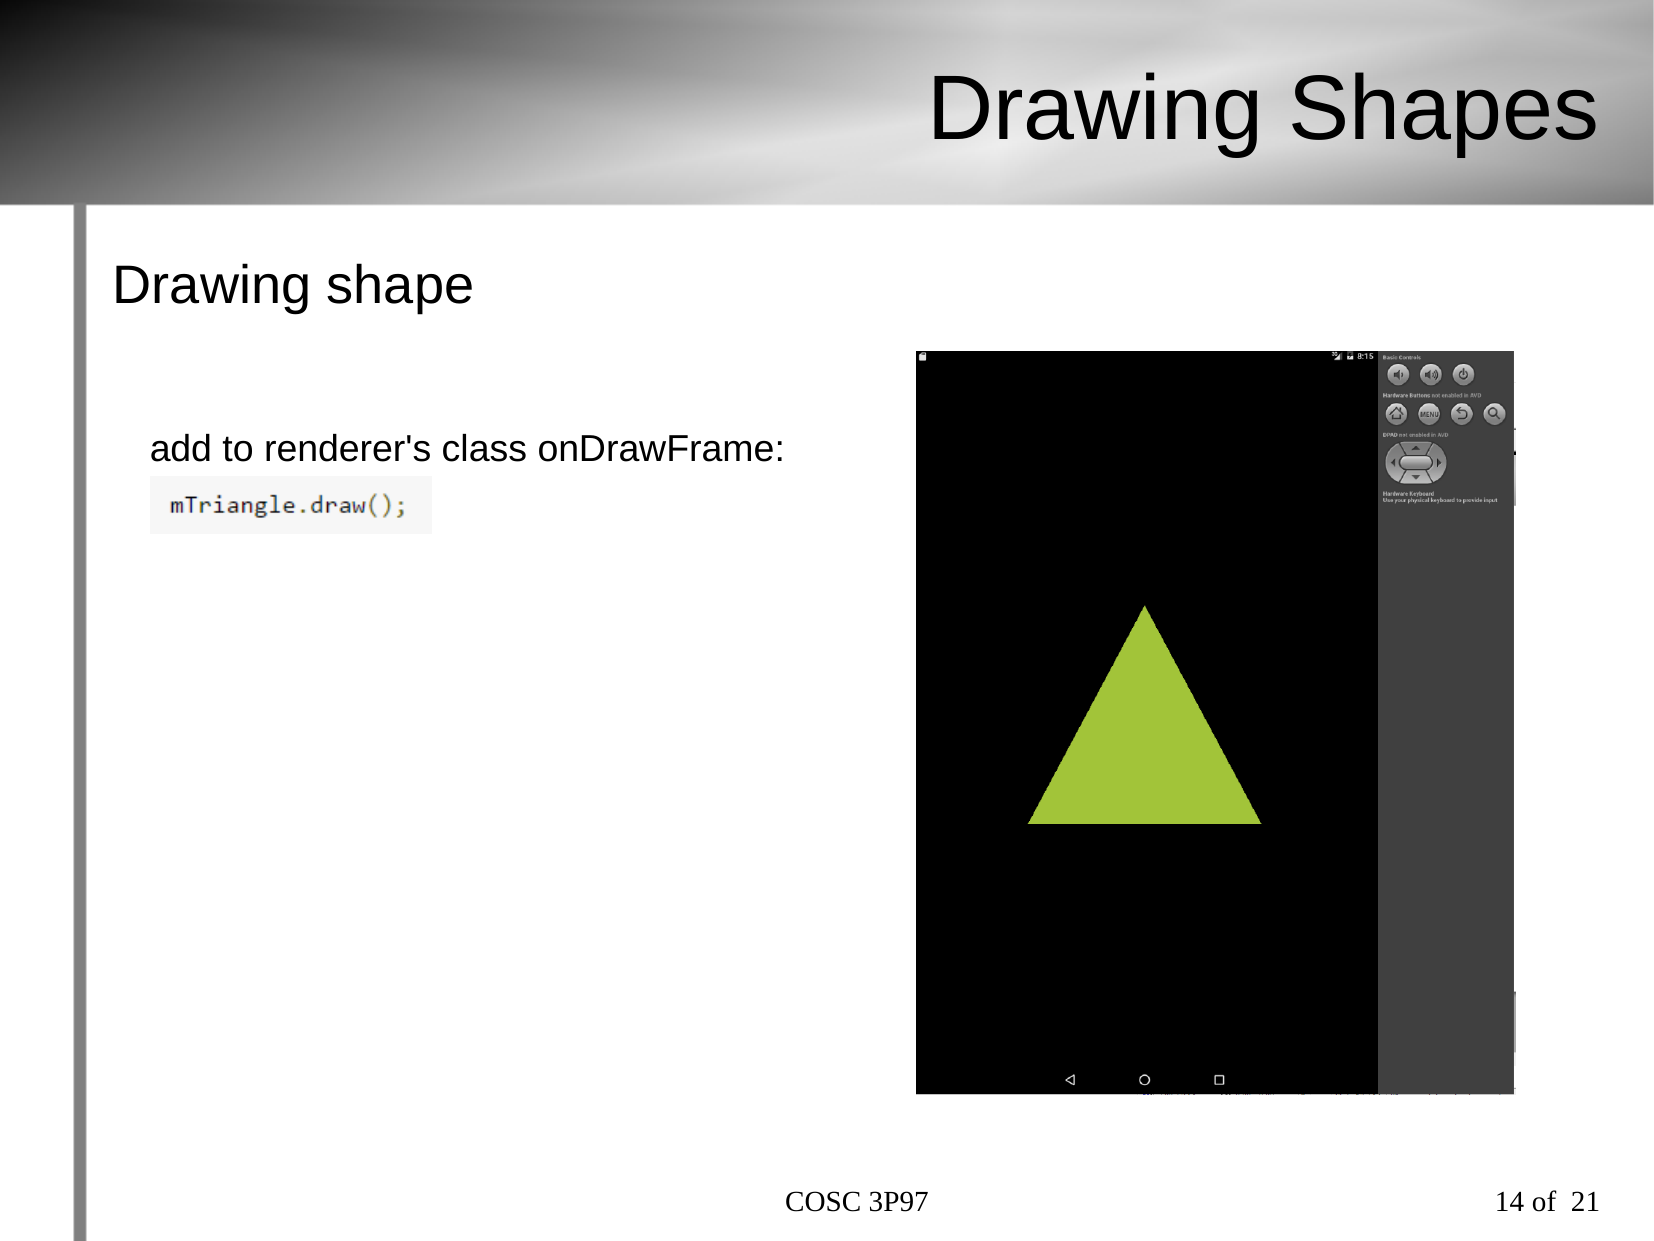

# Drawing Shapes
Drawing shape
add to renderer's class onDrawFrame:
COSC 3P97
14